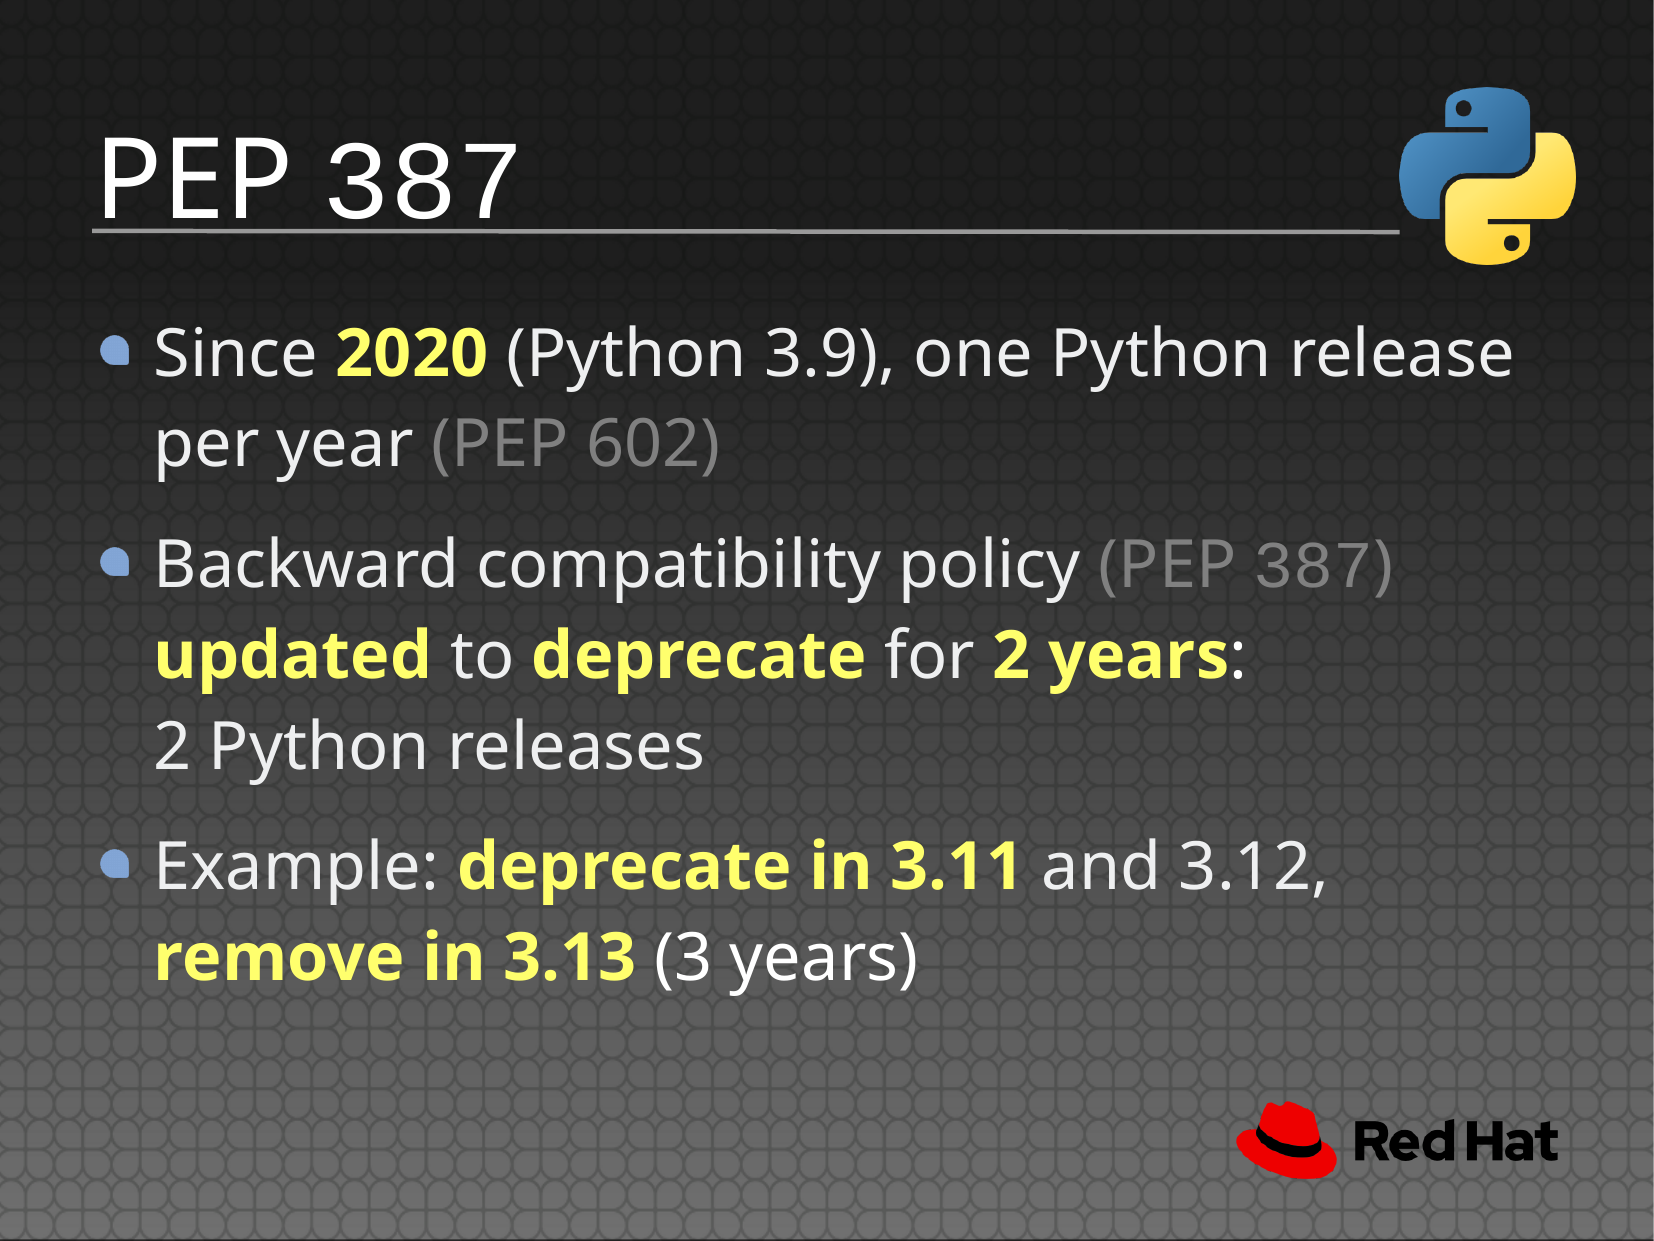

PEP 387
# Since 2020 (Python 3.9), one Python release per year (PEP 602)
Backward compatibility policy (PEP 387) updated to deprecate for 2 years:
2 Python releases
Example: deprecate in 3.11 and 3.12, remove in 3.13 (3 years)